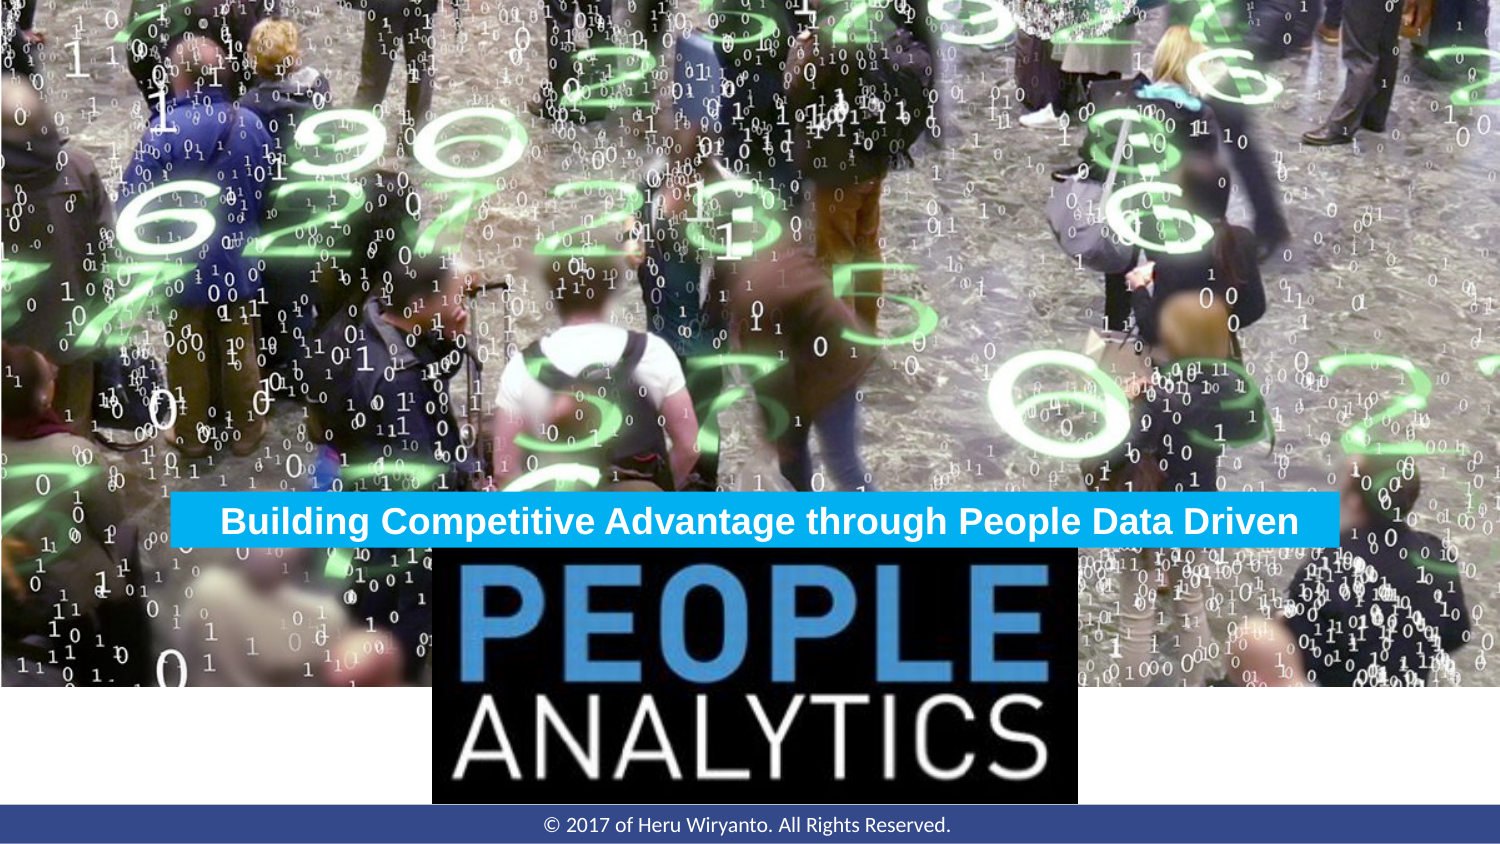

#
 Building Competitive Advantage through People Data Driven